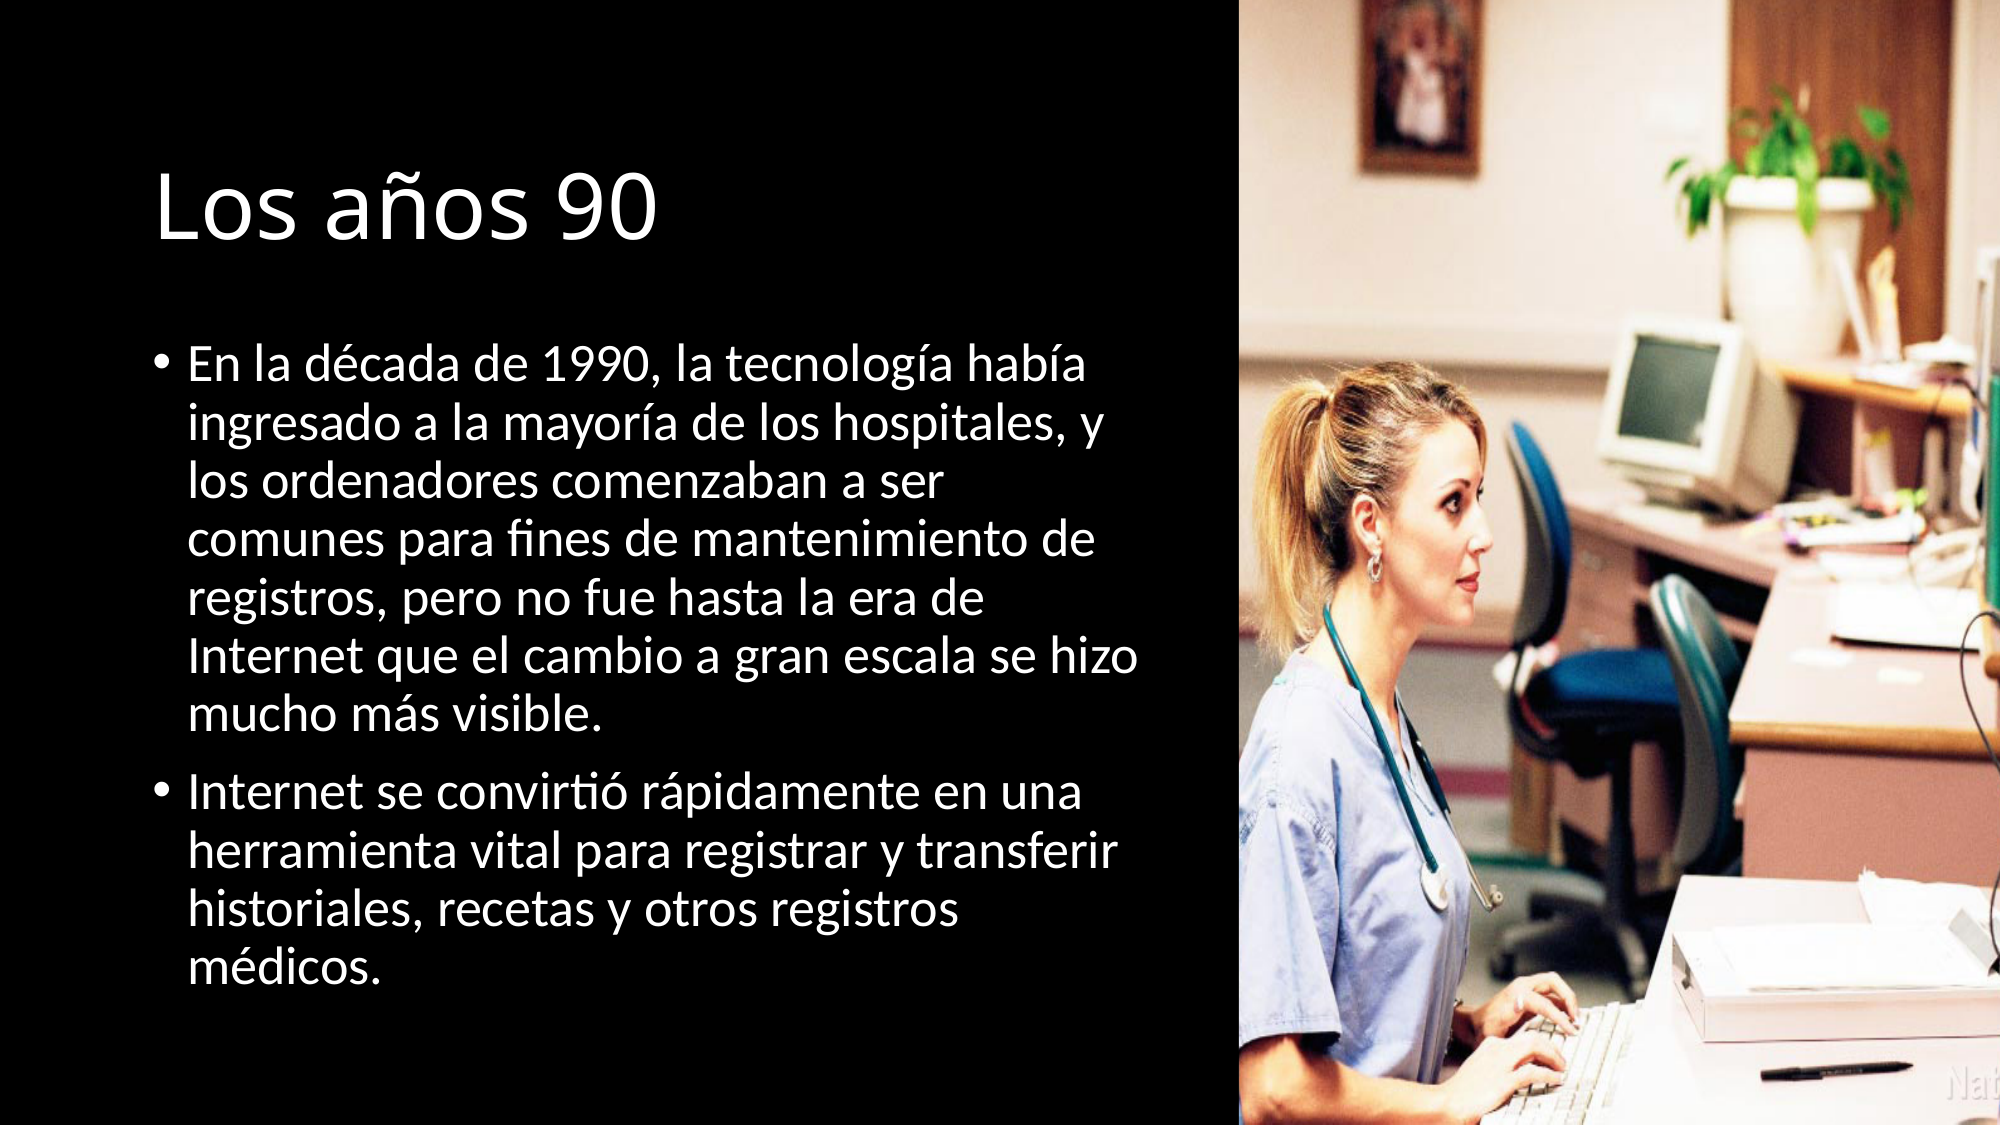

# Los años 90
En la década de 1990, la tecnología había ingresado a la mayoría de los hospitales, y los ordenadores comenzaban a ser comunes para fines de mantenimiento de registros, pero no fue hasta la era de Internet que el cambio a gran escala se hizo mucho más visible.
Internet se convirtió rápidamente en una herramienta vital para registrar y transferir historiales, recetas y otros registros médicos.